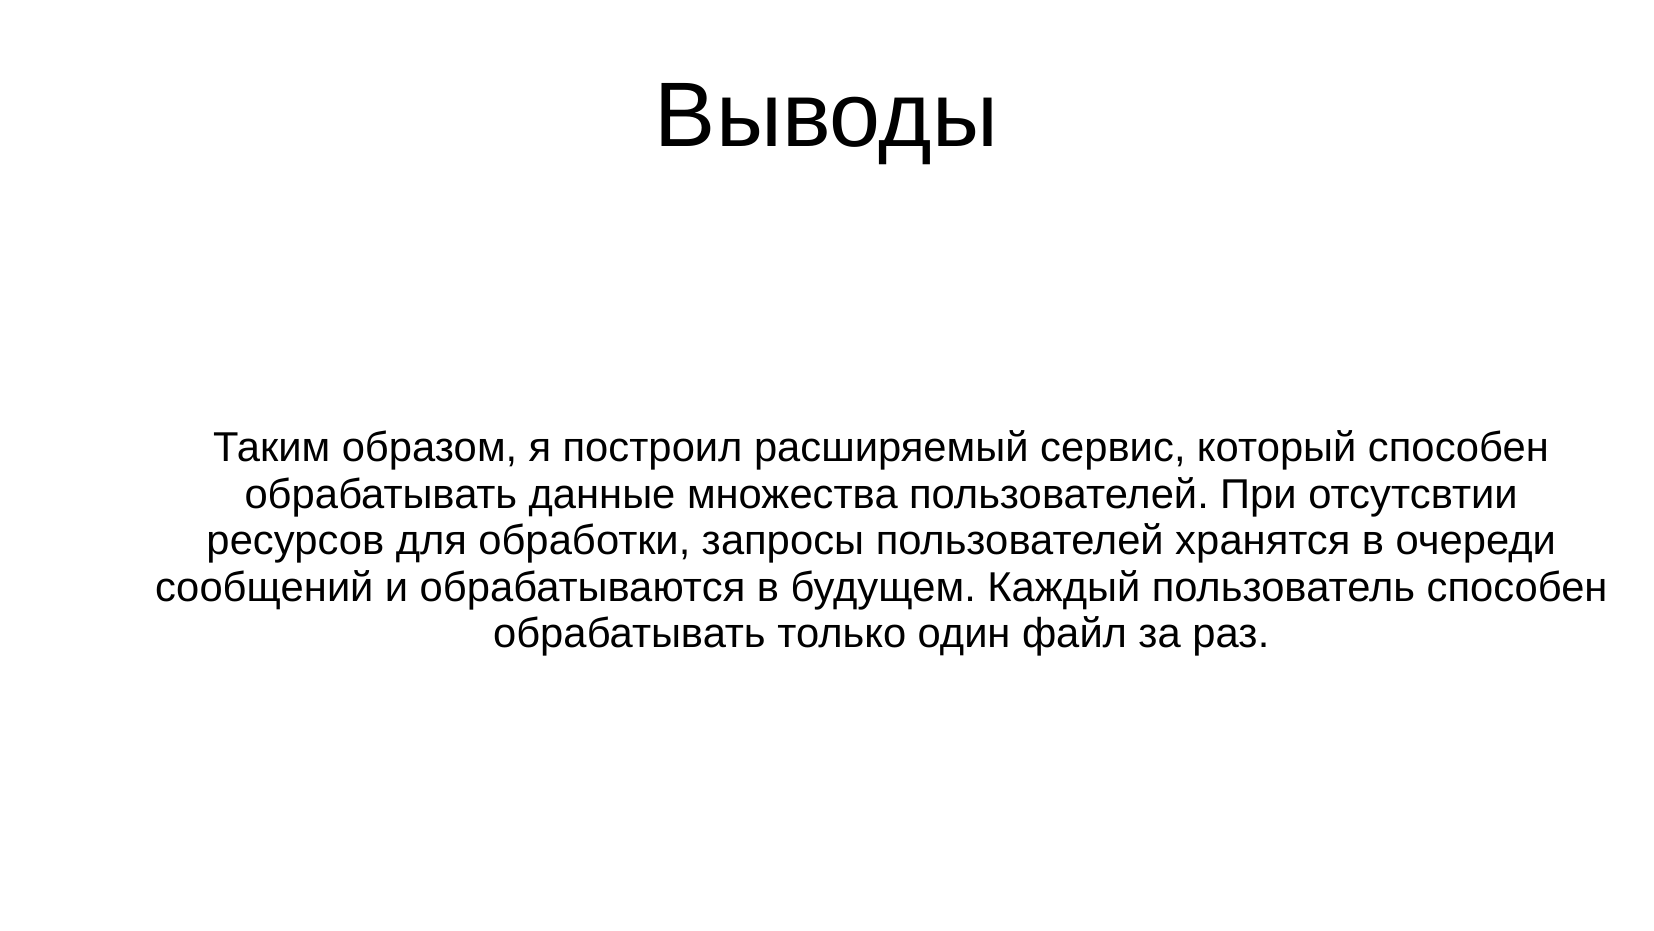

Выводы
# Таким образом, я построил расширяемый сервис, который способен обрабатывать данные множества пользователей. При отсутсвтии ресурсов для обработки, запросы пользователей хранятся в очереди сообщений и обрабатываются в будущем. Каждый пользователь способен обрабатывать только один файл за раз.